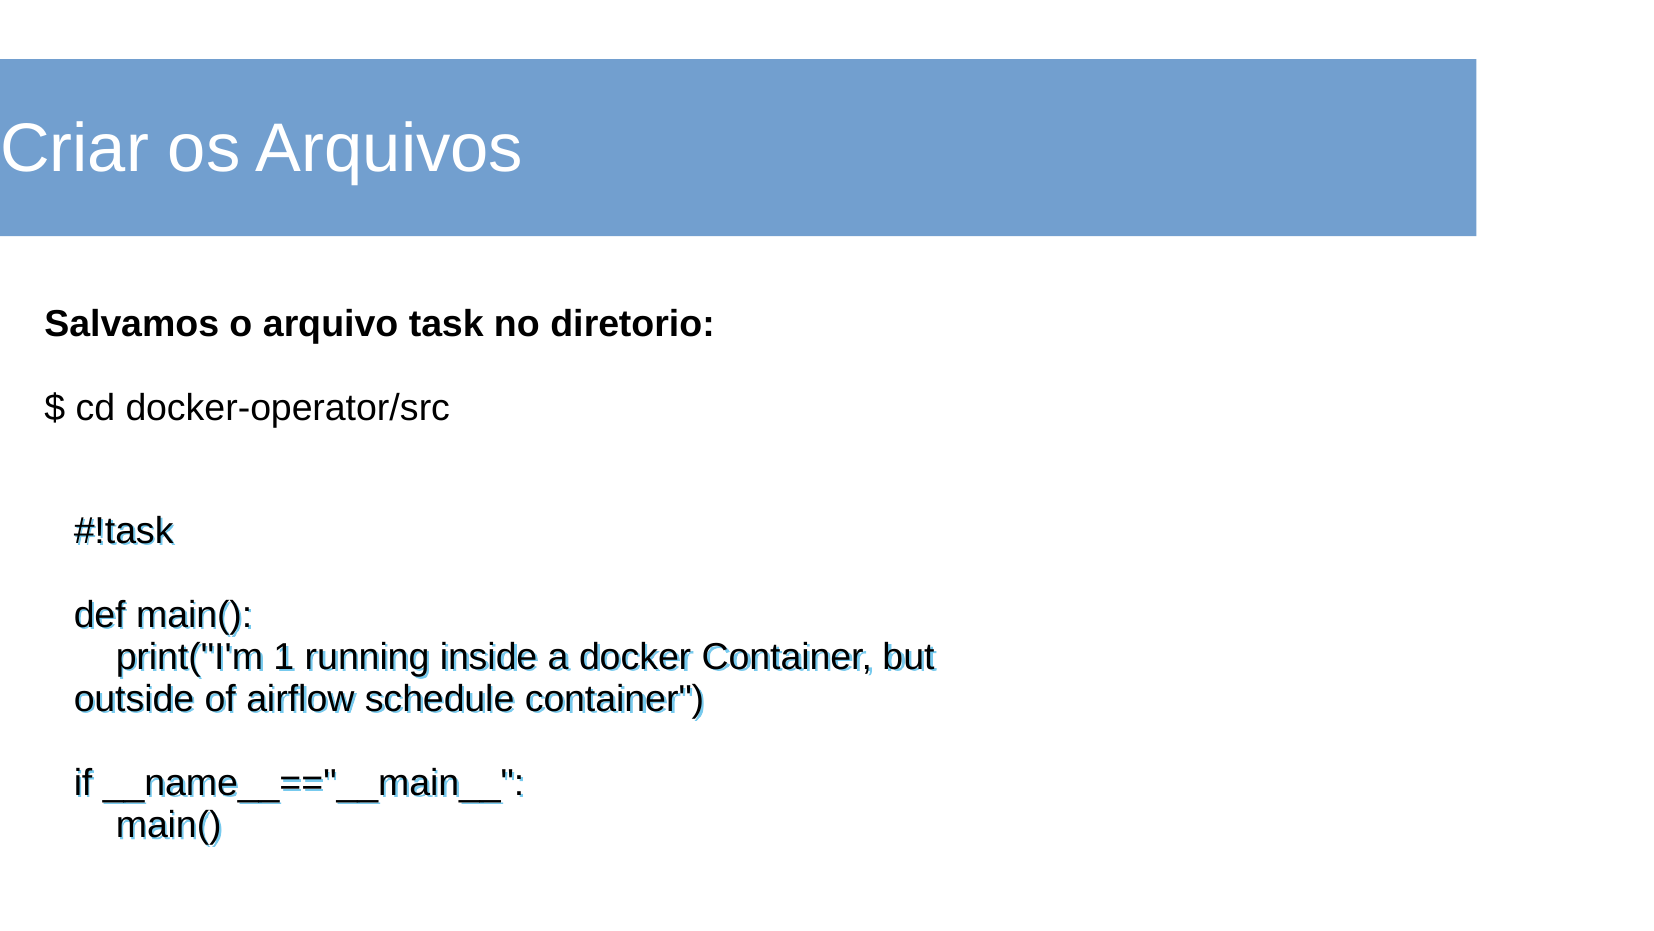

# Criar os Arquivos
Salvamos o arquivo task no diretorio:
$ cd docker-operator/src
#!task
def main():
 print("I'm 1 running inside a docker Container, but outside of airflow schedule container")
if __name__=="__main__":
 main()